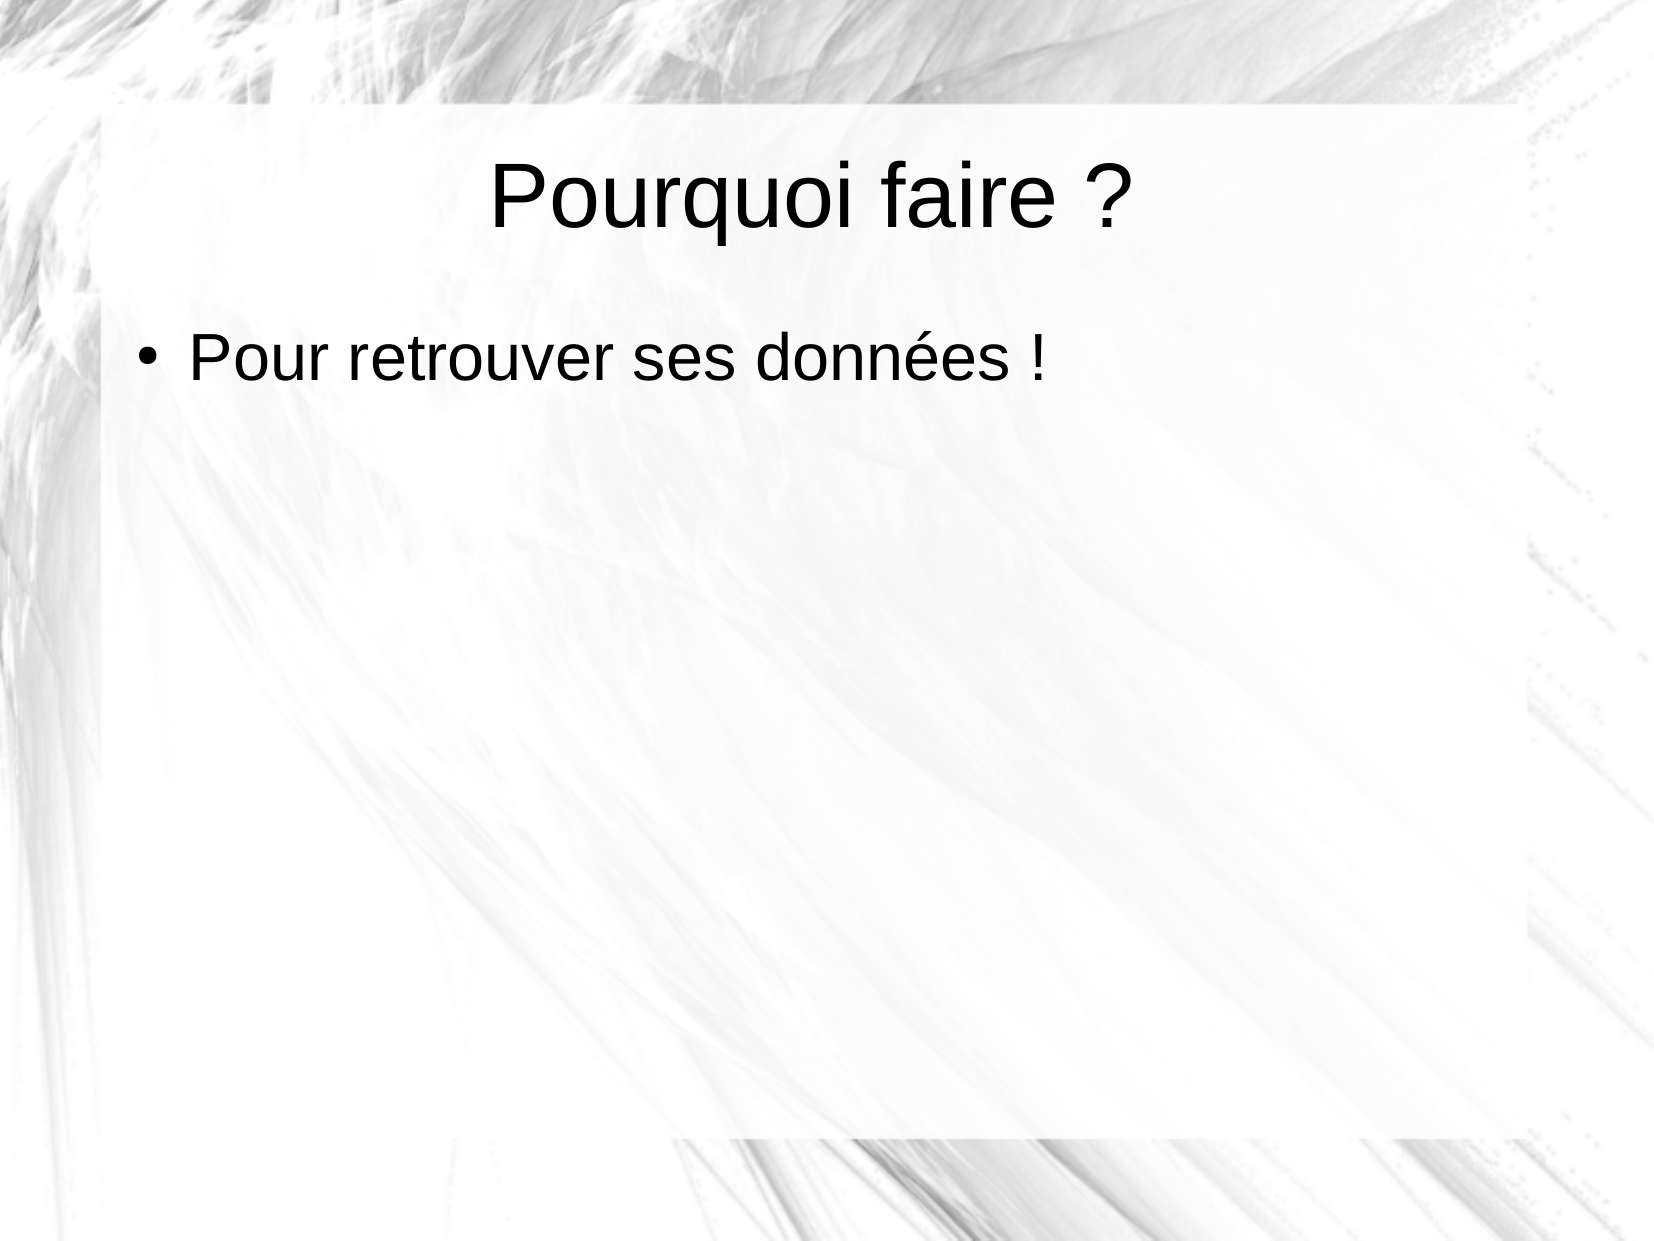

# Pourquoi faire ?
Pour retrouver ses données !